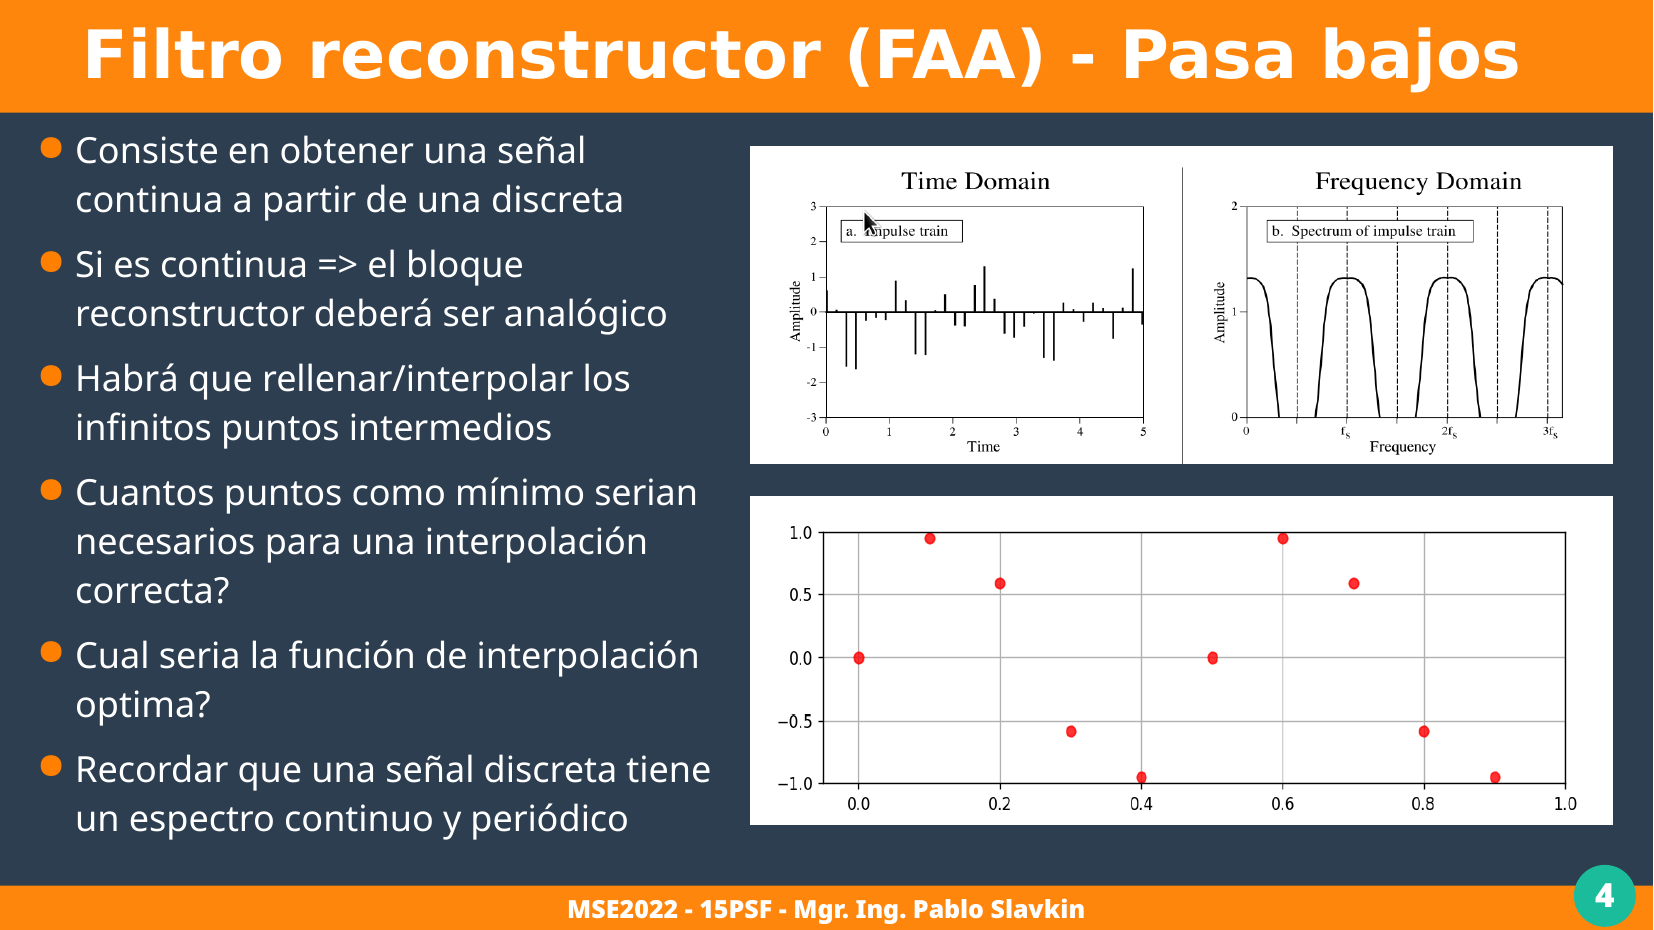

Filtro reconstructor (FAA) - Pasa bajos
# Consiste en obtener una señal continua a partir de una discreta
Si es continua => el bloque reconstructor deberá ser analógico
Habrá que rellenar/interpolar los infinitos puntos intermedios
Cuantos puntos como mínimo serian necesarios para una interpolación correcta?
Cual seria la función de interpolación optima?
Recordar que una señal discreta tiene un espectro continuo y periódico
MSE2022 - 15PSF - Mgr. Ing. Pablo Slavkin